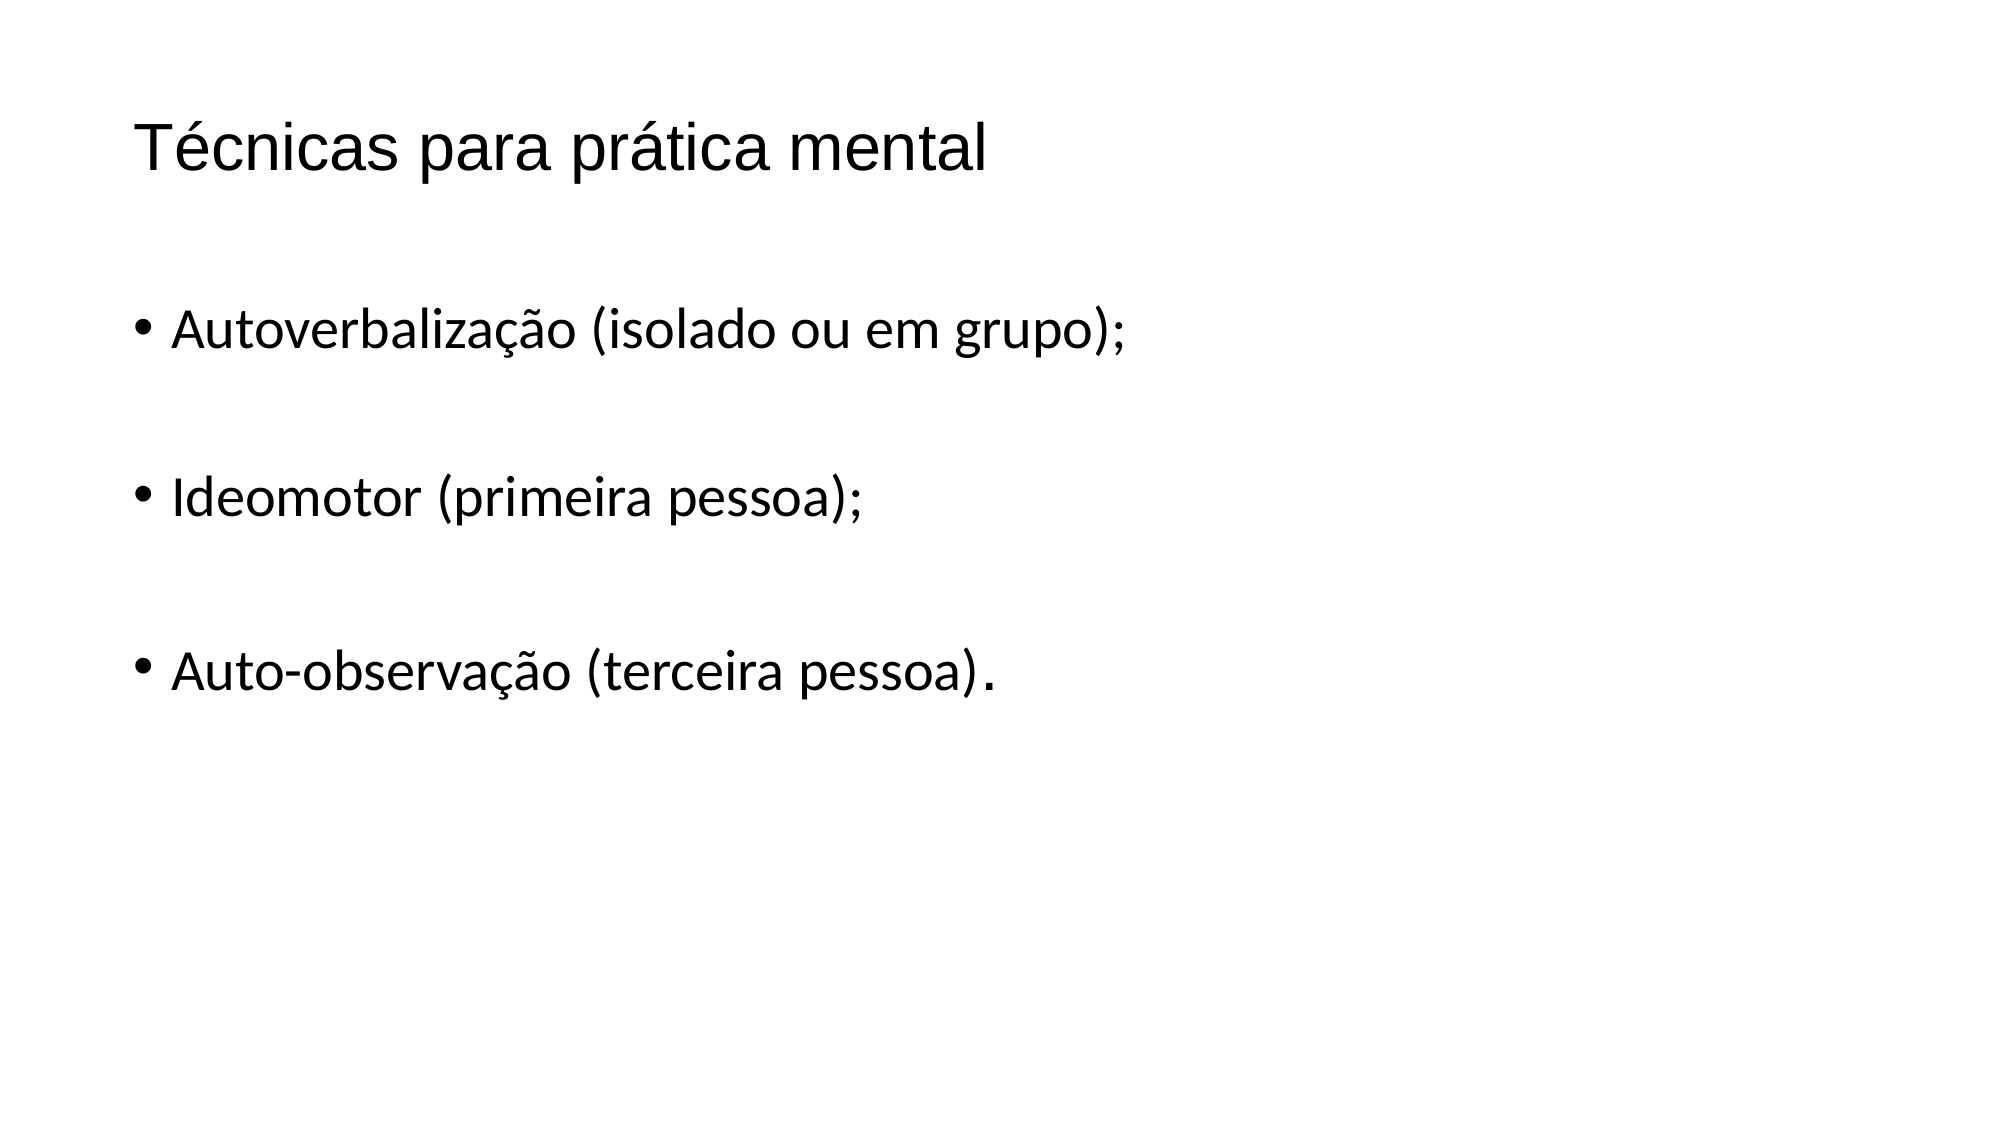

# Técnicas para prática mental
Autoverbalização (isolado ou em grupo);
Ideomotor (primeira pessoa);
Auto-observação (terceira pessoa).